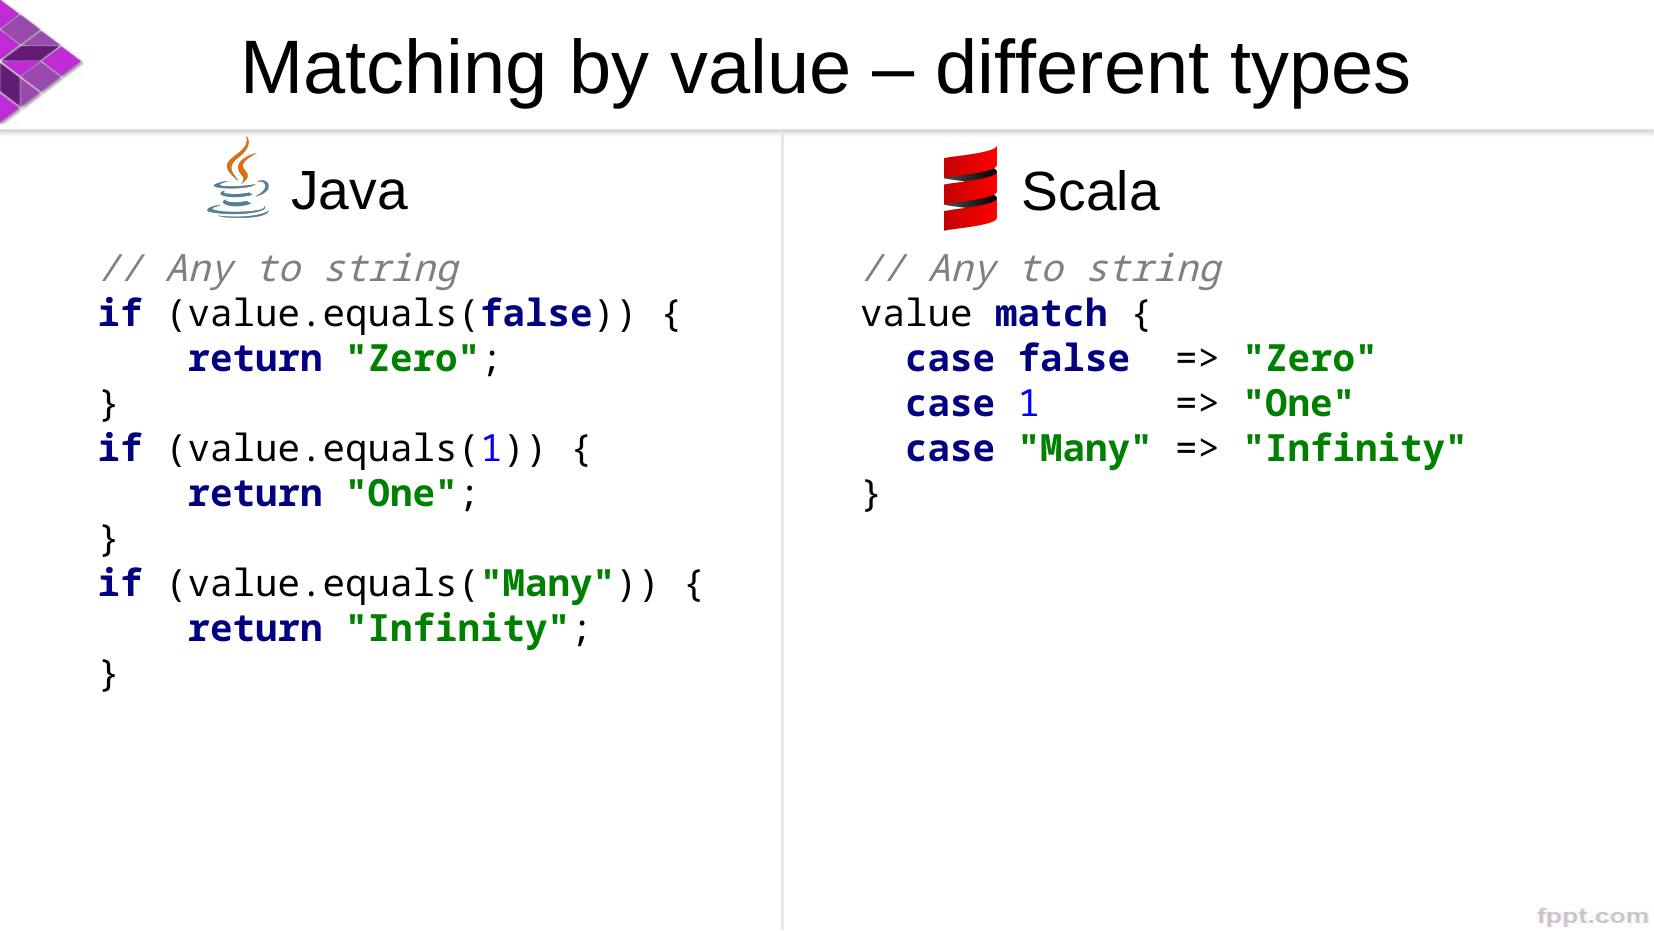

# Matching by value – different types
Java
Scala
// Any to string
if (value.equals(false)) {
 return "Zero";
}
if (value.equals(1)) {
 return "One";
}
if (value.equals("Many")) {
 return "Infinity";
}
// Any to string
value match {
 case false => "Zero"
 case 1 => "One"
 case "Many" => "Infinity"
}